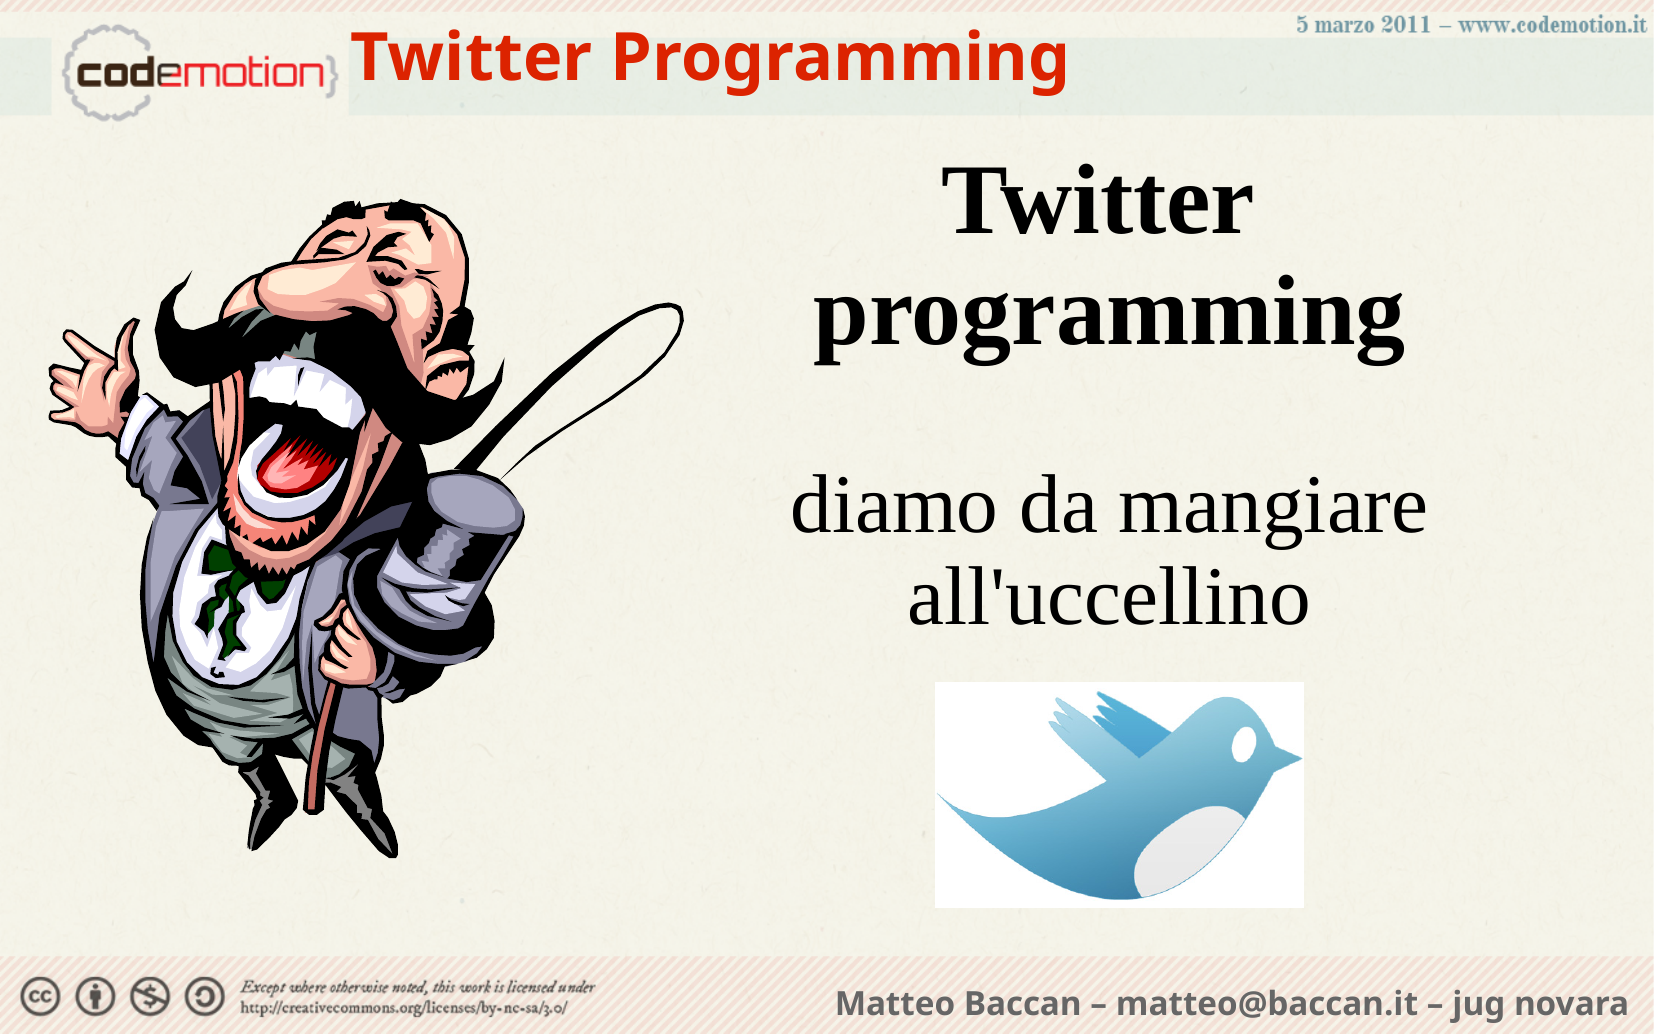

# Twitter Programming
Twitter
programming
diamo da mangiare all'uccellino
1
Twitter Programming - Matteo Baccan - matteo@baccan.it